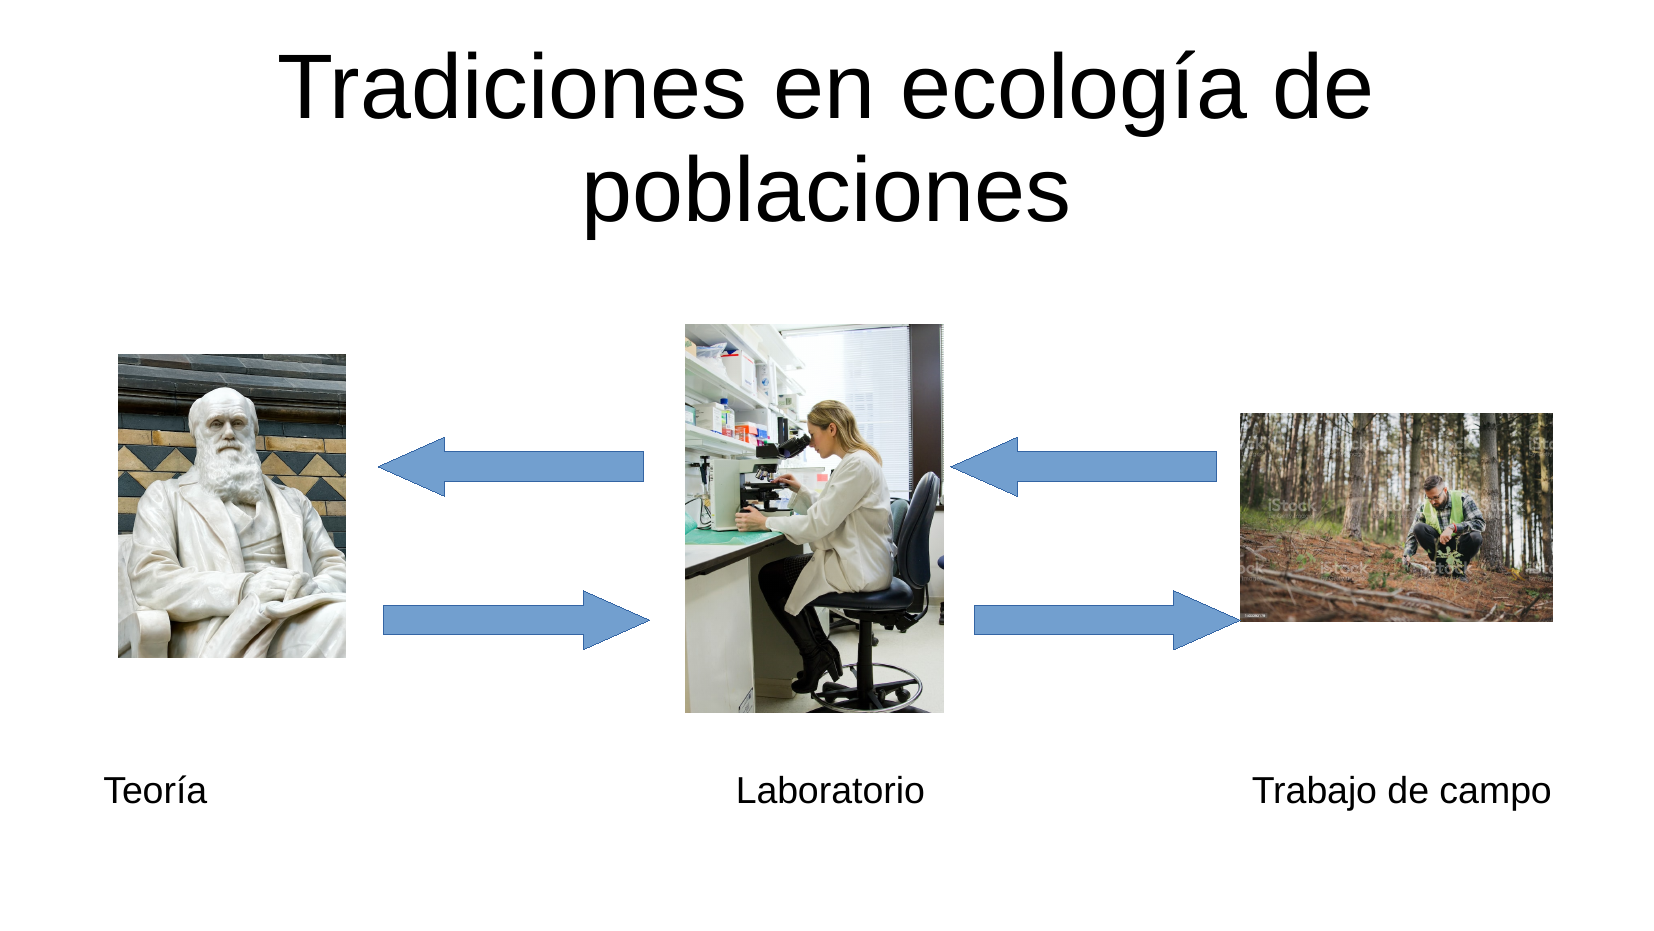

# Tradiciones en ecología de poblaciones
Teoría			 			 Laboratorio				 Trabajo de campo